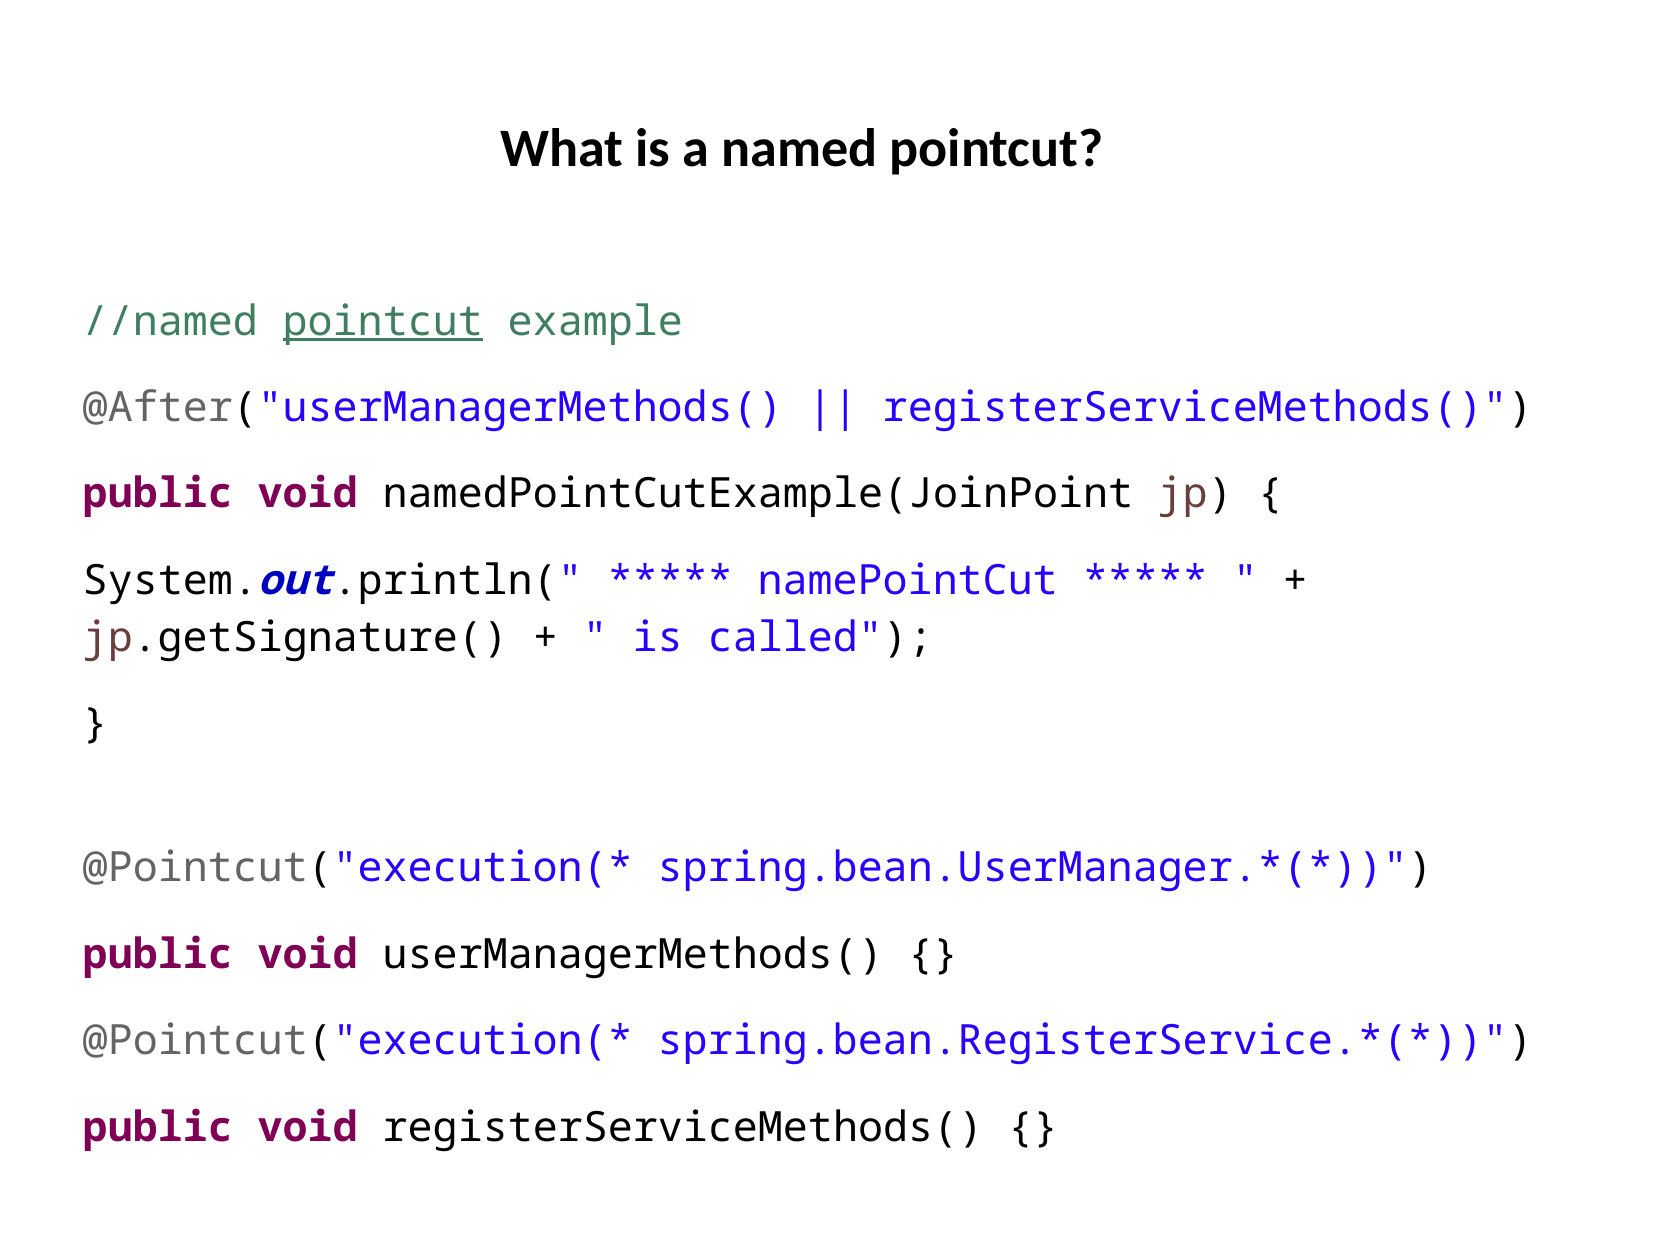

# What is a named pointcut?
//named pointcut example
@After("userManagerMethods() || registerServiceMethods()")
public void namedPointCutExample(JoinPoint jp) {
System.out.println(" ***** namePointCut ***** " + jp.getSignature() + " is called");
}
@Pointcut("execution(* spring.bean.UserManager.*(*))")
public void userManagerMethods() {}
@Pointcut("execution(* spring.bean.RegisterService.*(*))")
public void registerServiceMethods() {}